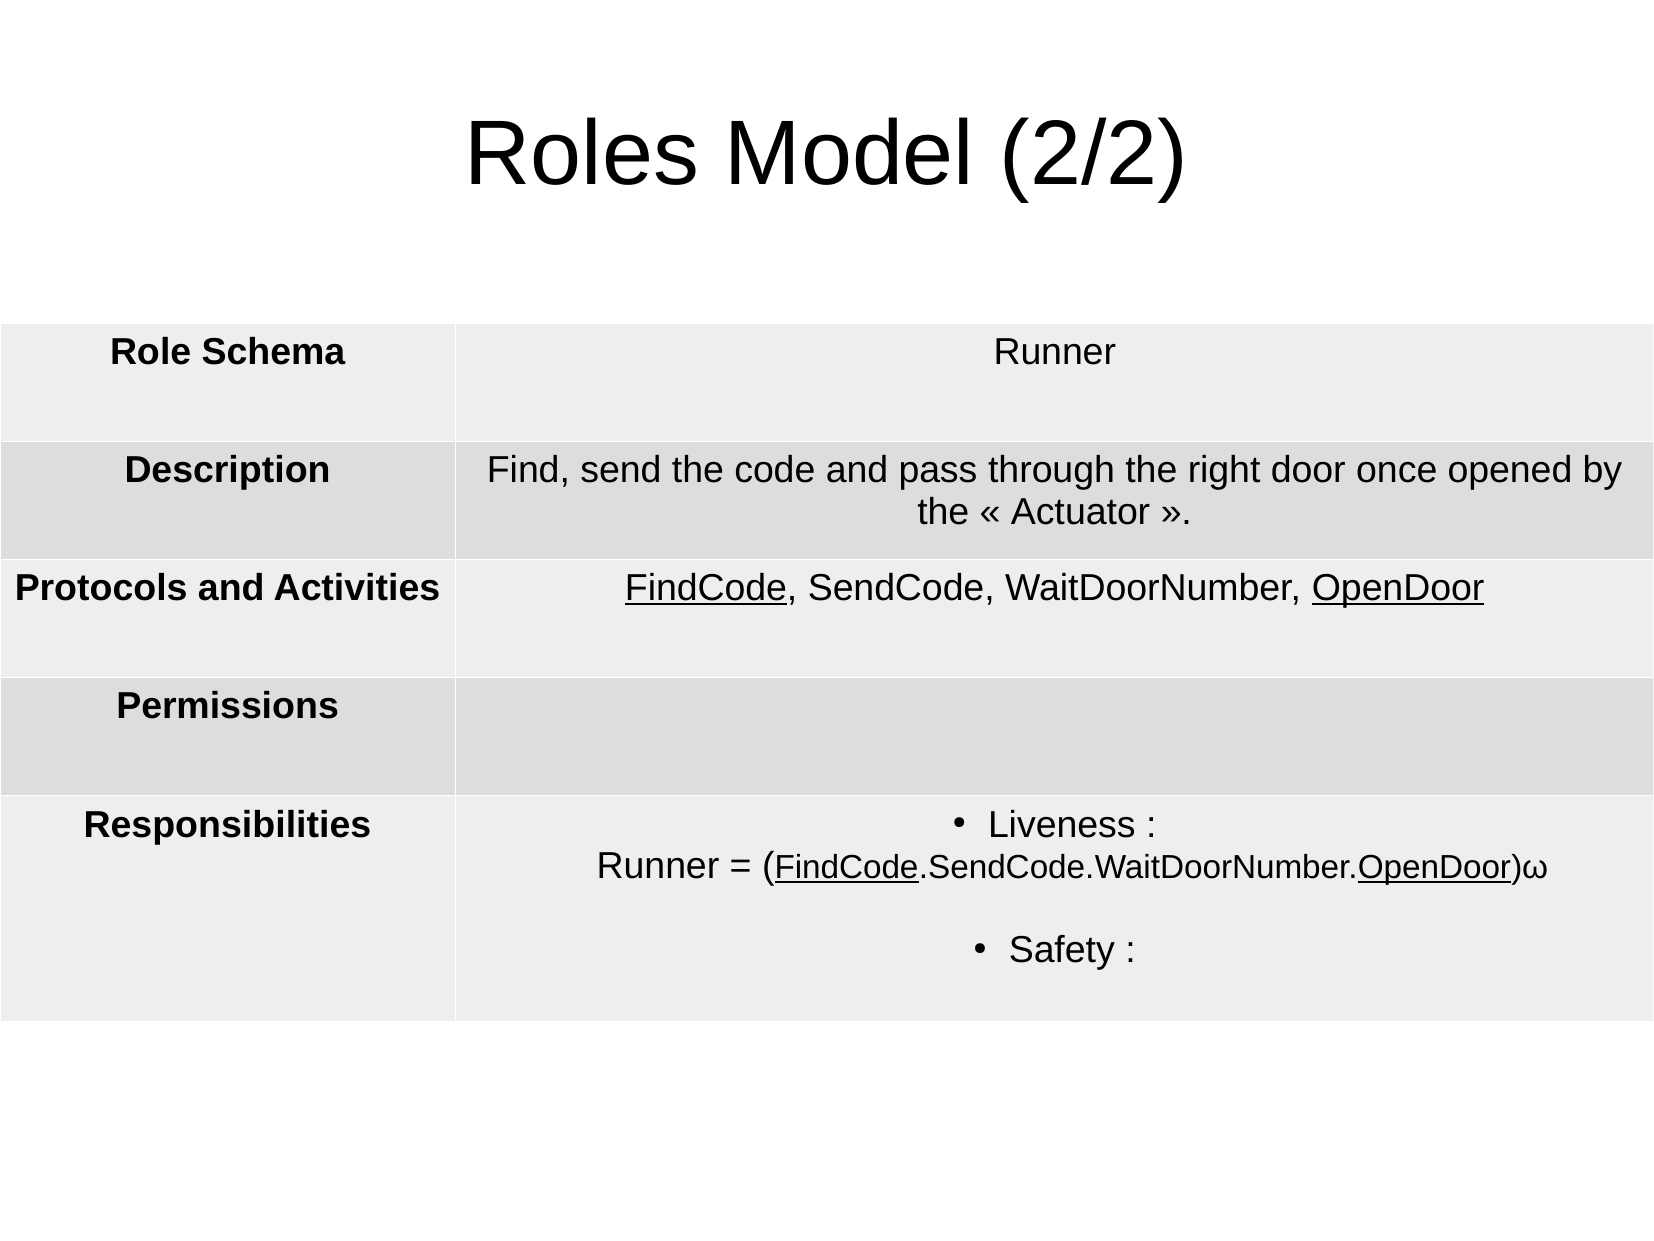

# Roles Model (2/2)
| Role Schema | Runner |
| --- | --- |
| Description | Find, send the code and pass through the right door once opened by the « Actuator ». |
| Protocols and Activities | FindCode, SendCode, WaitDoorNumber, OpenDoor |
| Permissions | |
| Responsibilities | Liveness : Runner = (FindCode.SendCode.WaitDoorNumber.OpenDoor)ω Safety : |